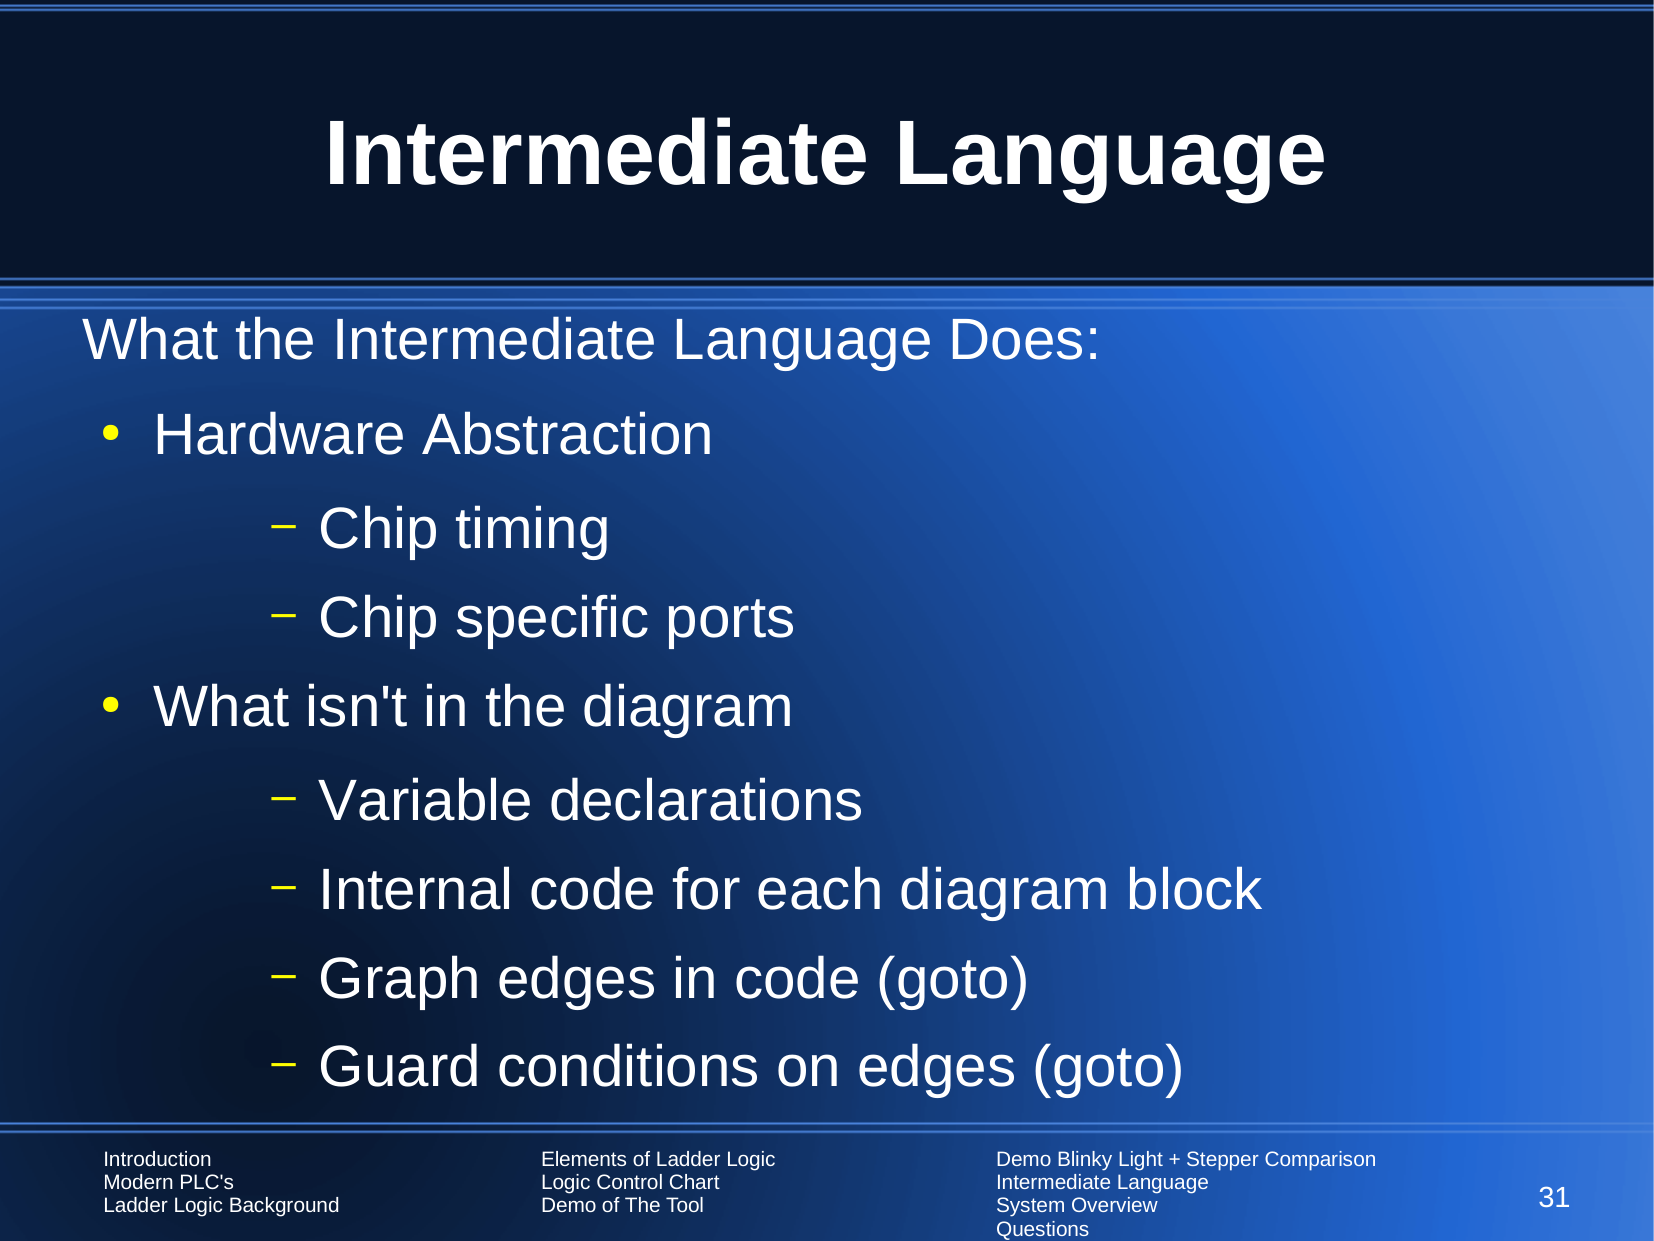

# Intermediate Language
What the Intermediate Language Does:
Hardware Abstraction
Chip timing
Chip specific ports
What isn't in the diagram
Variable declarations
Internal code for each diagram block
Graph edges in code (goto)
Guard conditions on edges (goto)
31